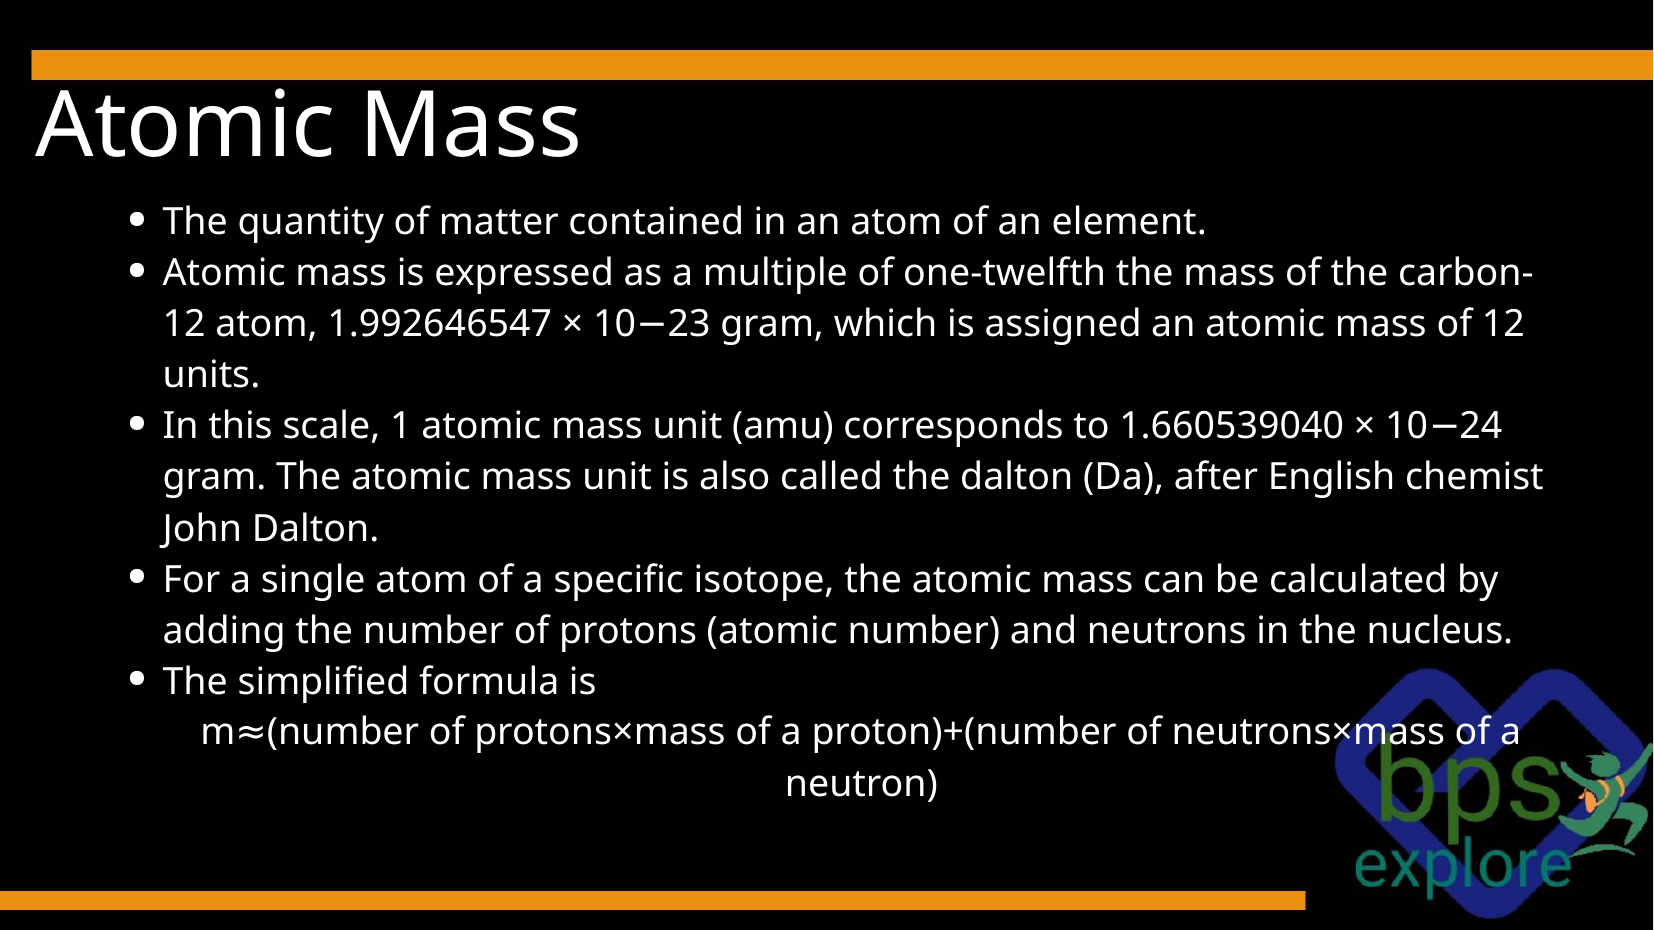

# Atomic Mass
The quantity of matter contained in an atom of an element.
Atomic mass is expressed as a multiple of one-twelfth the mass of the carbon-12 atom, 1.992646547 × 10−23 gram, which is assigned an atomic mass of 12 units.
In this scale, 1 atomic mass unit (amu) corresponds to 1.660539040 × 10−24 gram. The atomic mass unit is also called the dalton (Da), after English chemist John Dalton.
For a single atom of a specific isotope, the atomic mass can be calculated by adding the number of protons (atomic number) and neutrons in the nucleus.
The simplified formula is
m≈(number of protons×mass of a proton)+(number of neutrons×mass of a neutron)